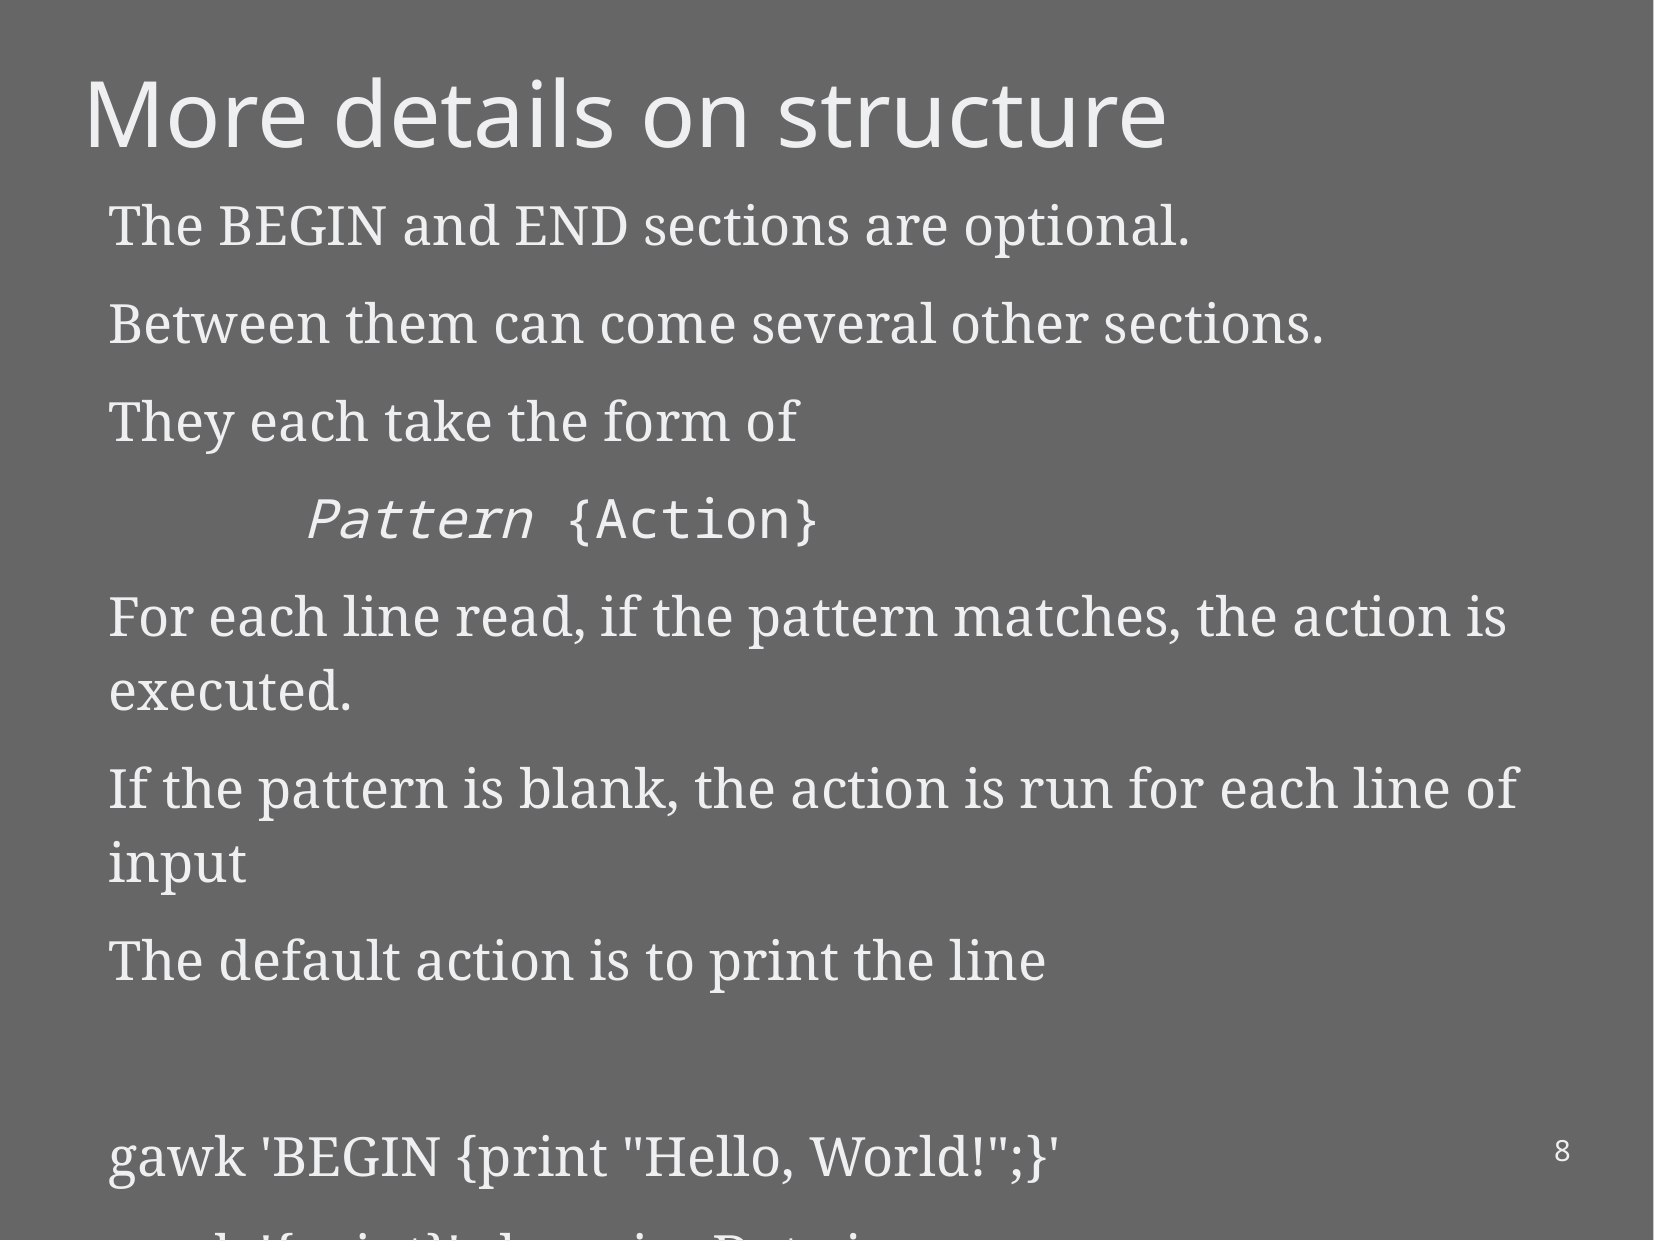

# More details on structure
The BEGIN and END sections are optional.
Between them can come several other sections.
They each take the form of
 Pattern {Action}
For each line read, if the pattern matches, the action is executed.
If the pattern is blank, the action is run for each line of input
The default action is to print the line
gawk 'BEGIN {print "Hello, World!";}'
gawk '{print}' shoppingData.json
gawk '$0' shoppingData.json
8